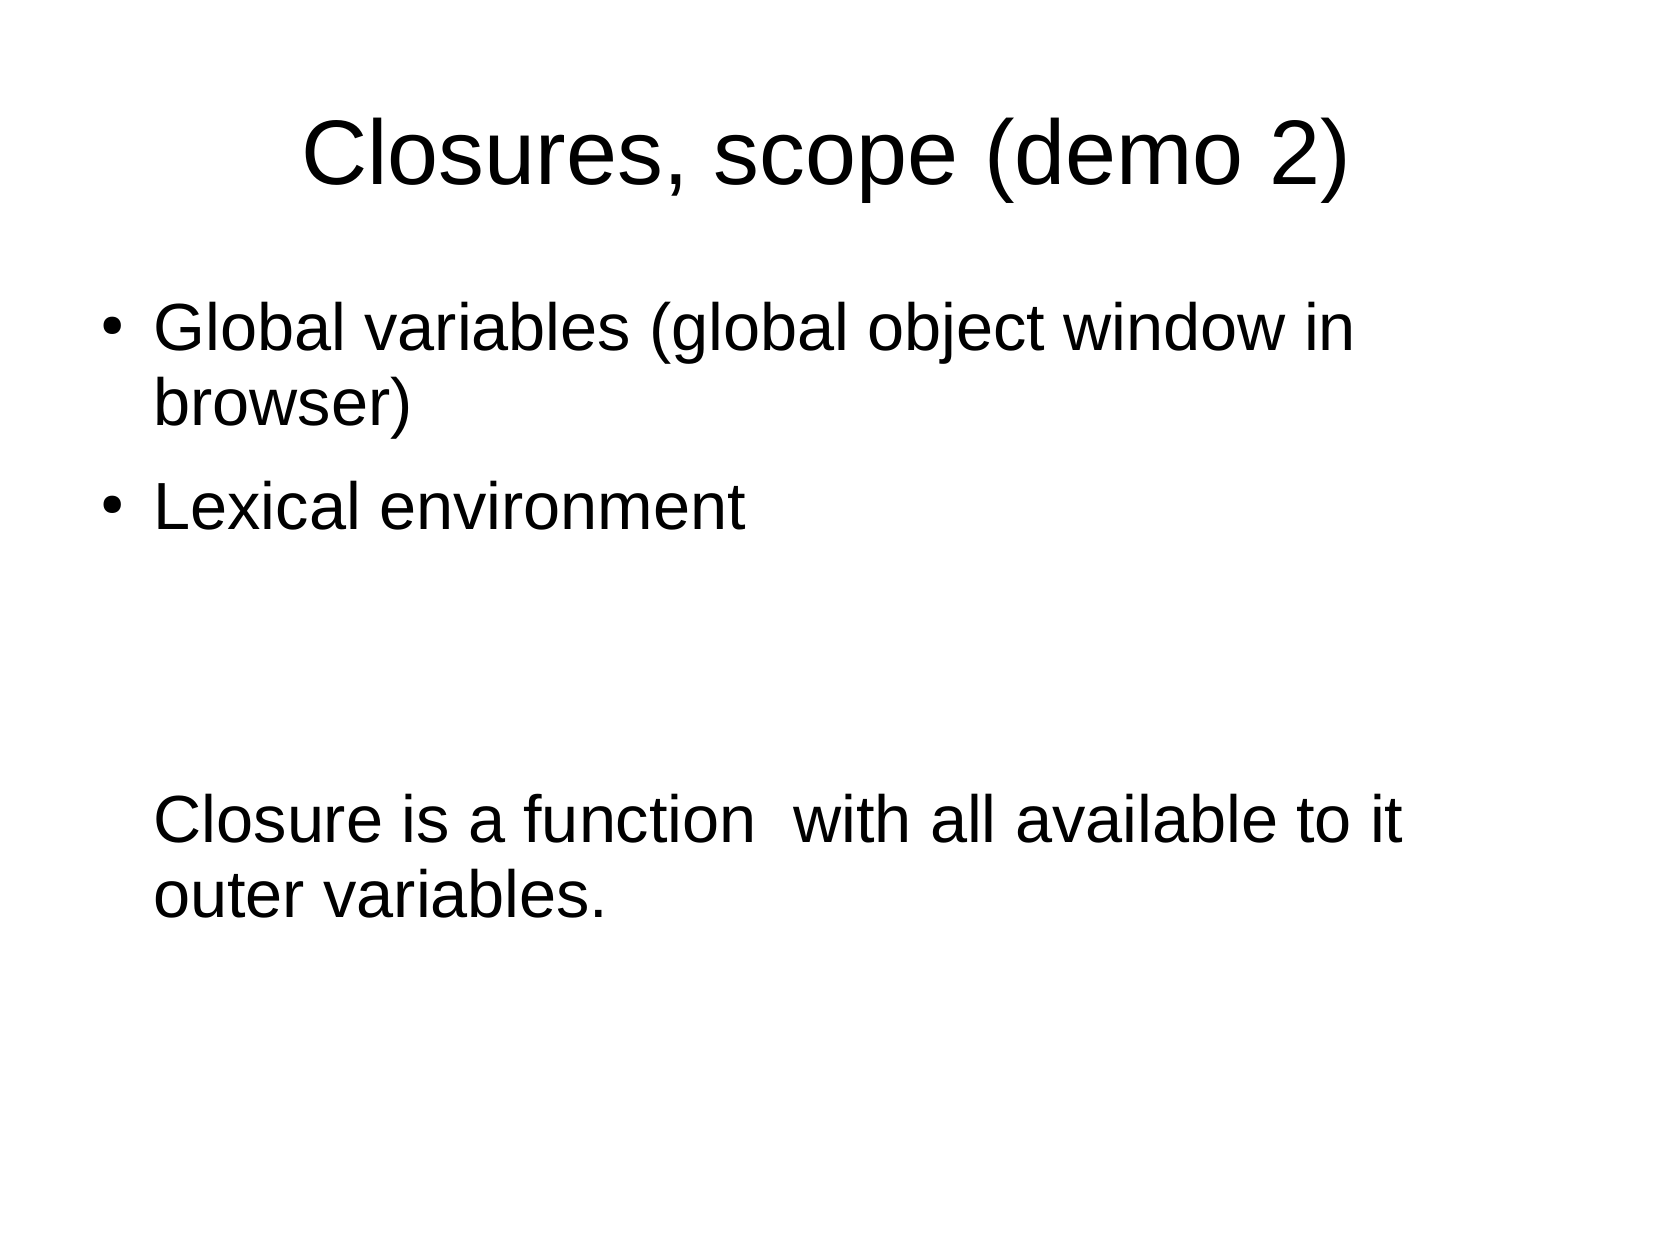

# Closures, scope (demo 2)
Global variables (global object window in browser)
Lexical environment
Closure is a function with all available to it outer variables.